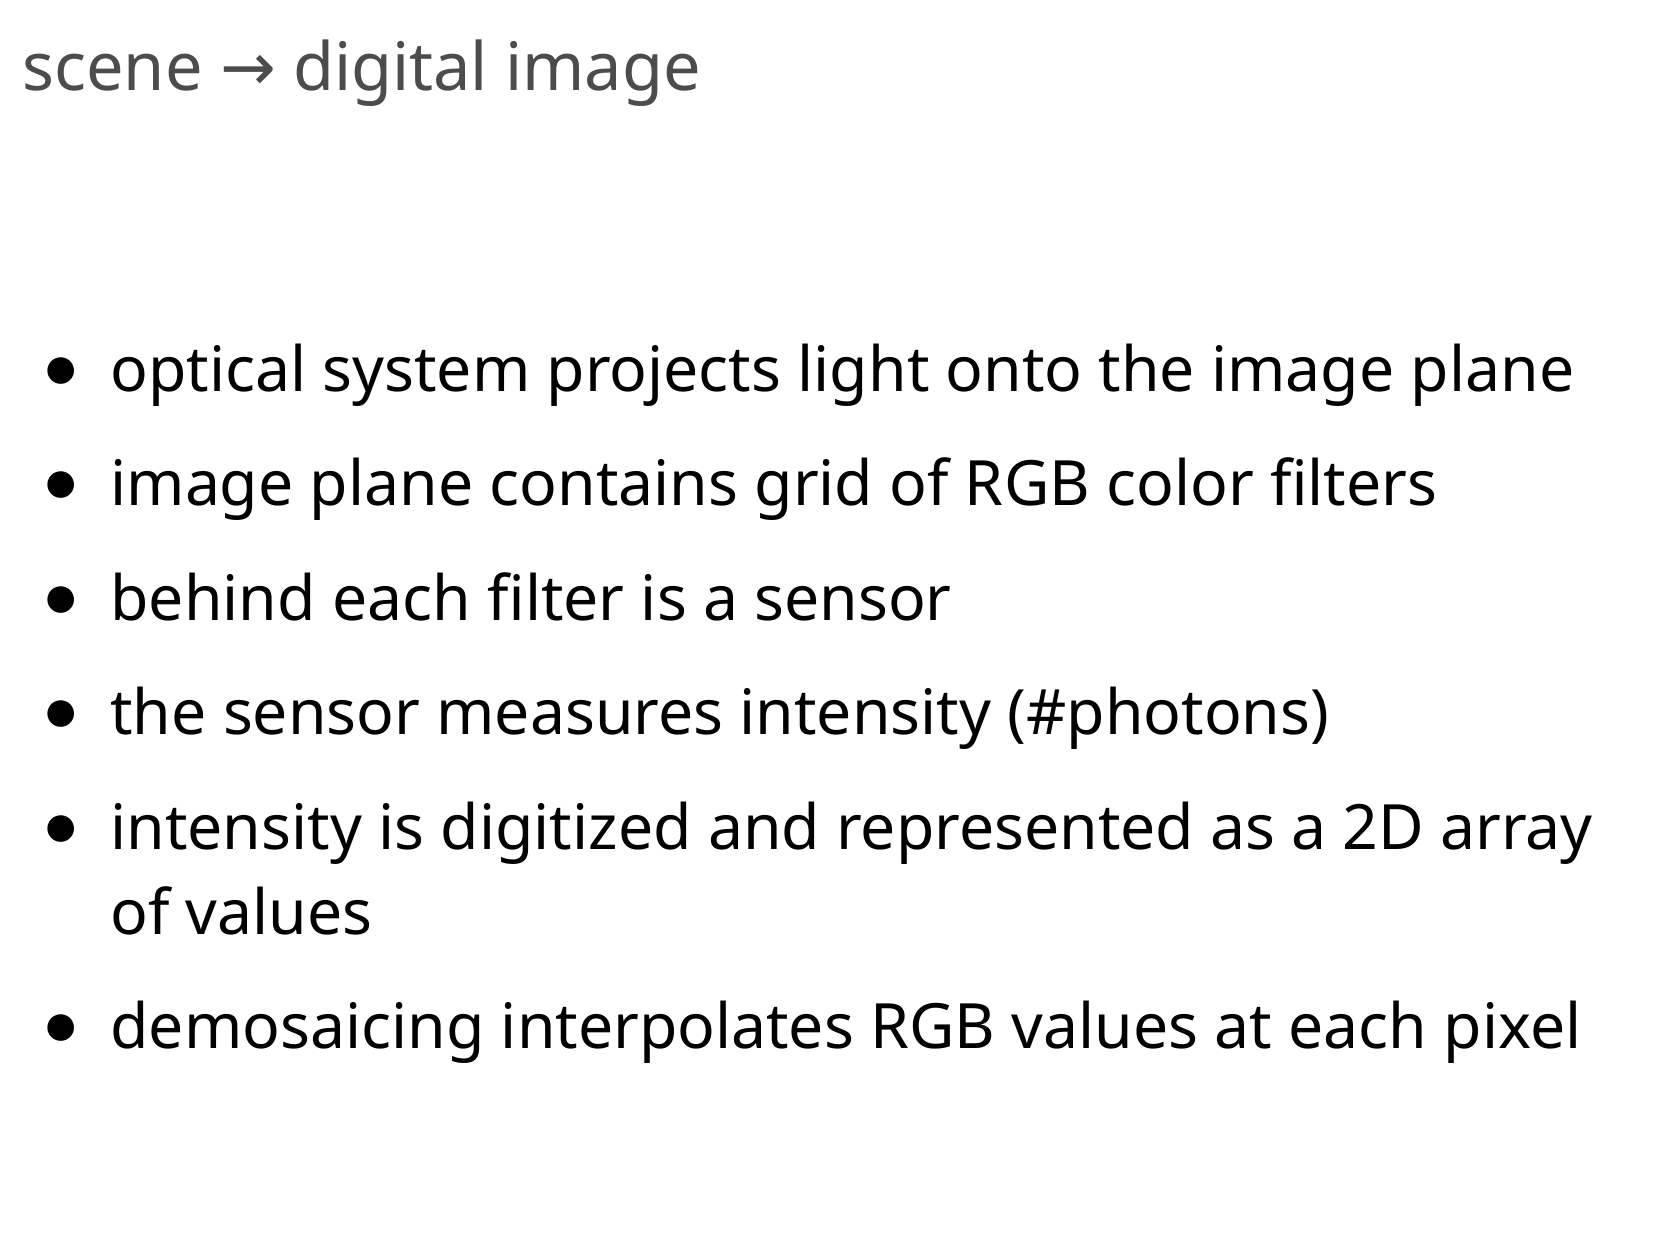

# scene → digital image
optical system projects light onto the image plane
image plane contains grid of RGB color filters
behind each filter is a sensor
the sensor measures intensity (#photons)
intensity is digitized and represented as a 2D array of values
demosaicing interpolates RGB values at each pixel